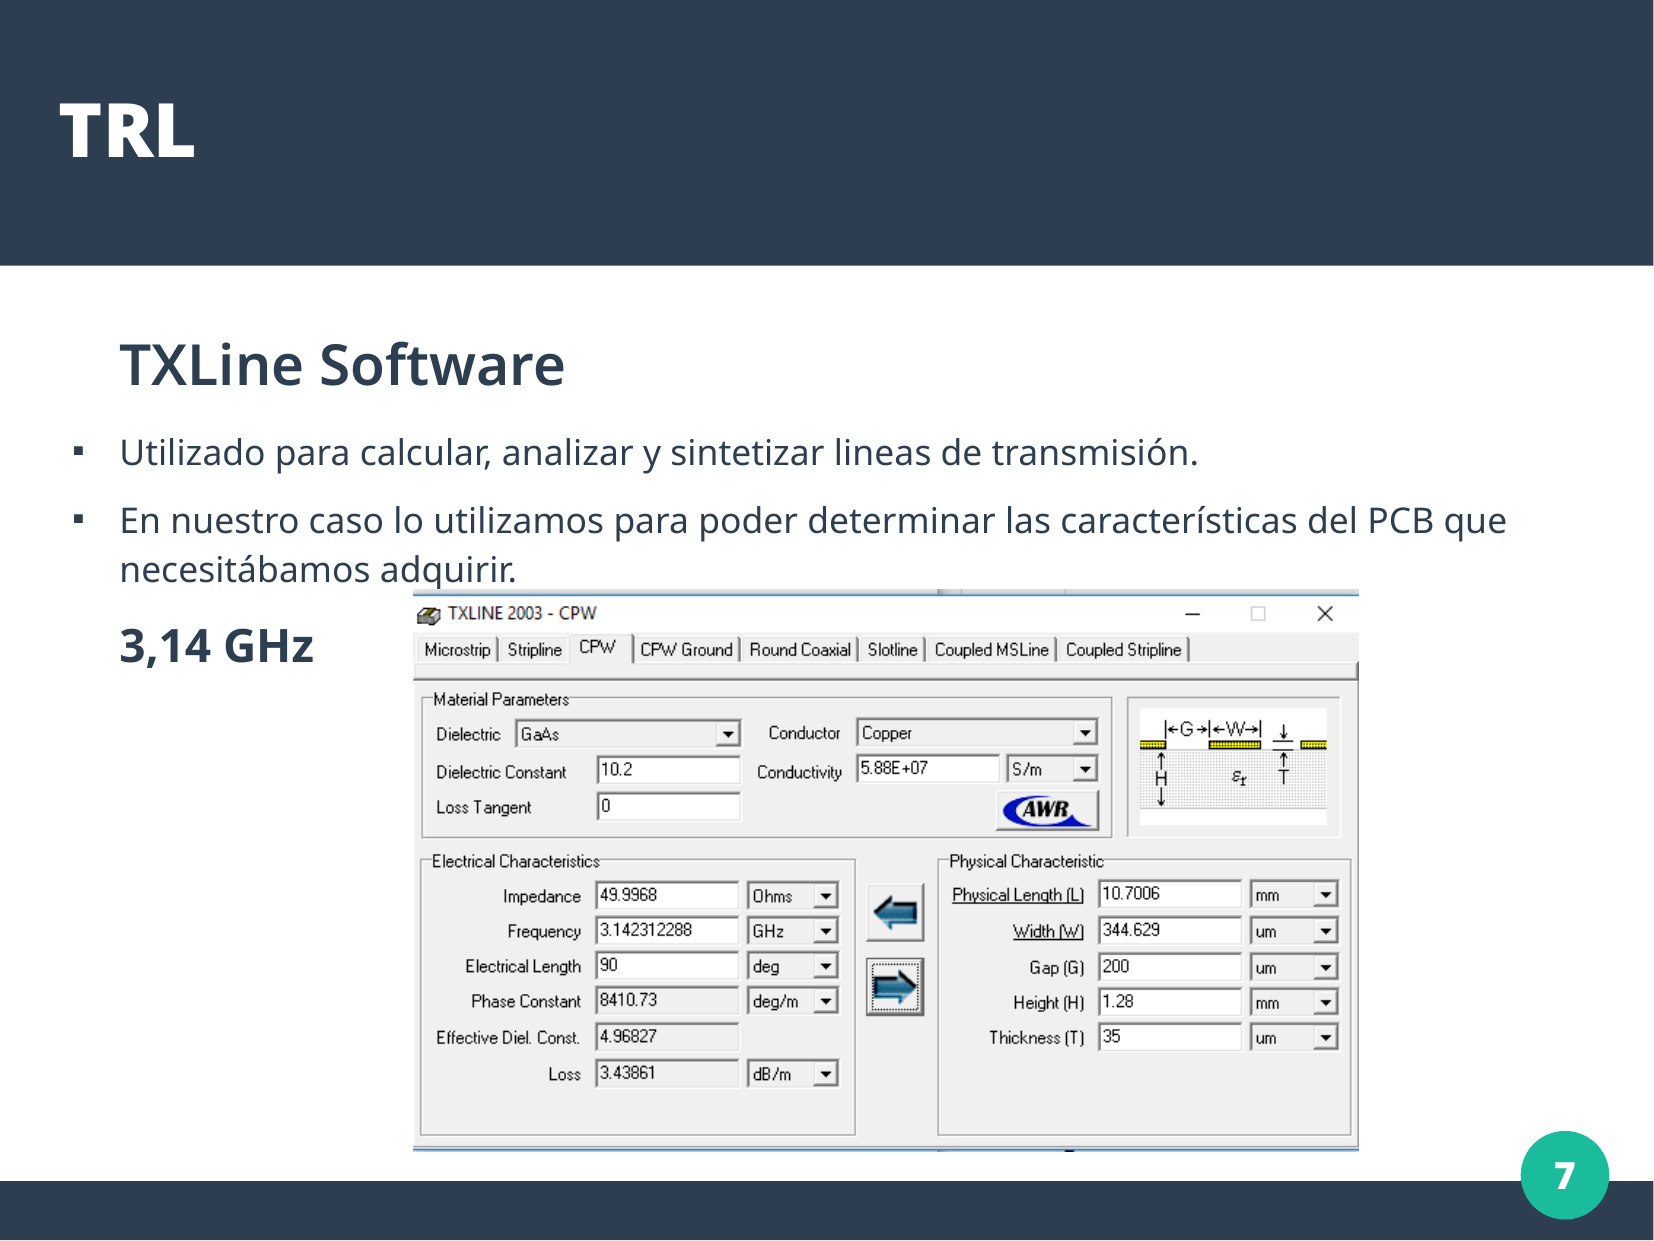

# TRL
TXLine Software
Utilizado para calcular, analizar y sintetizar lineas de transmisión.
En nuestro caso lo utilizamos para poder determinar las características del PCB que necesitábamos adquirir.
3,14 GHz
7